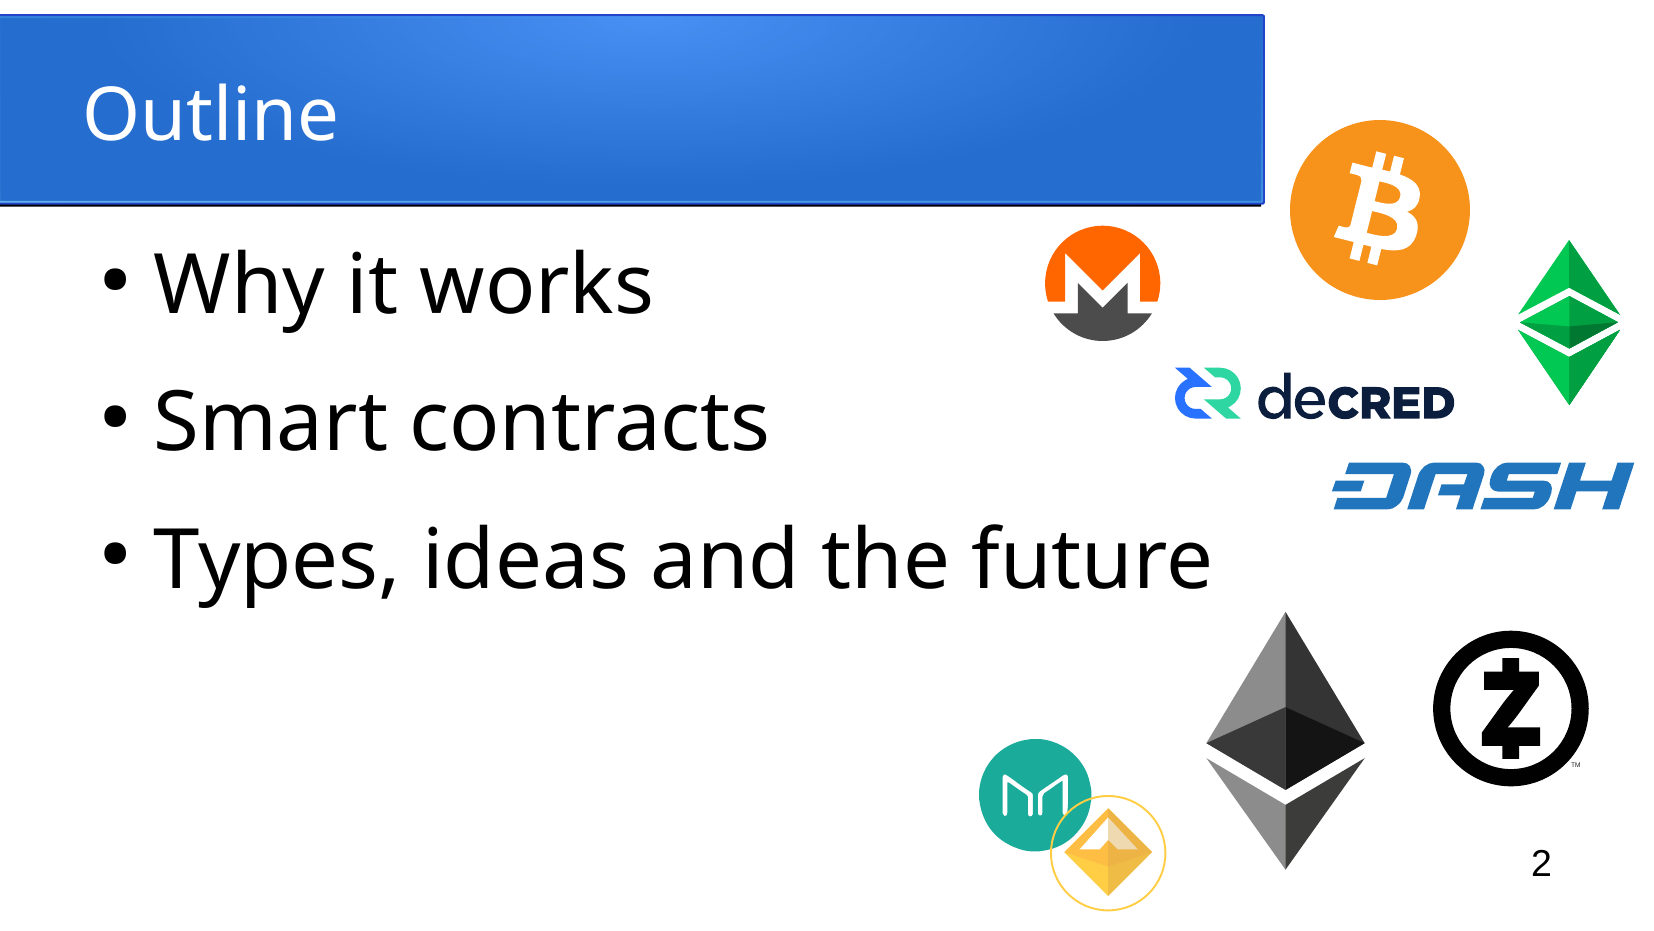

# Outline
Why it works
Smart contracts
Types, ideas and the future